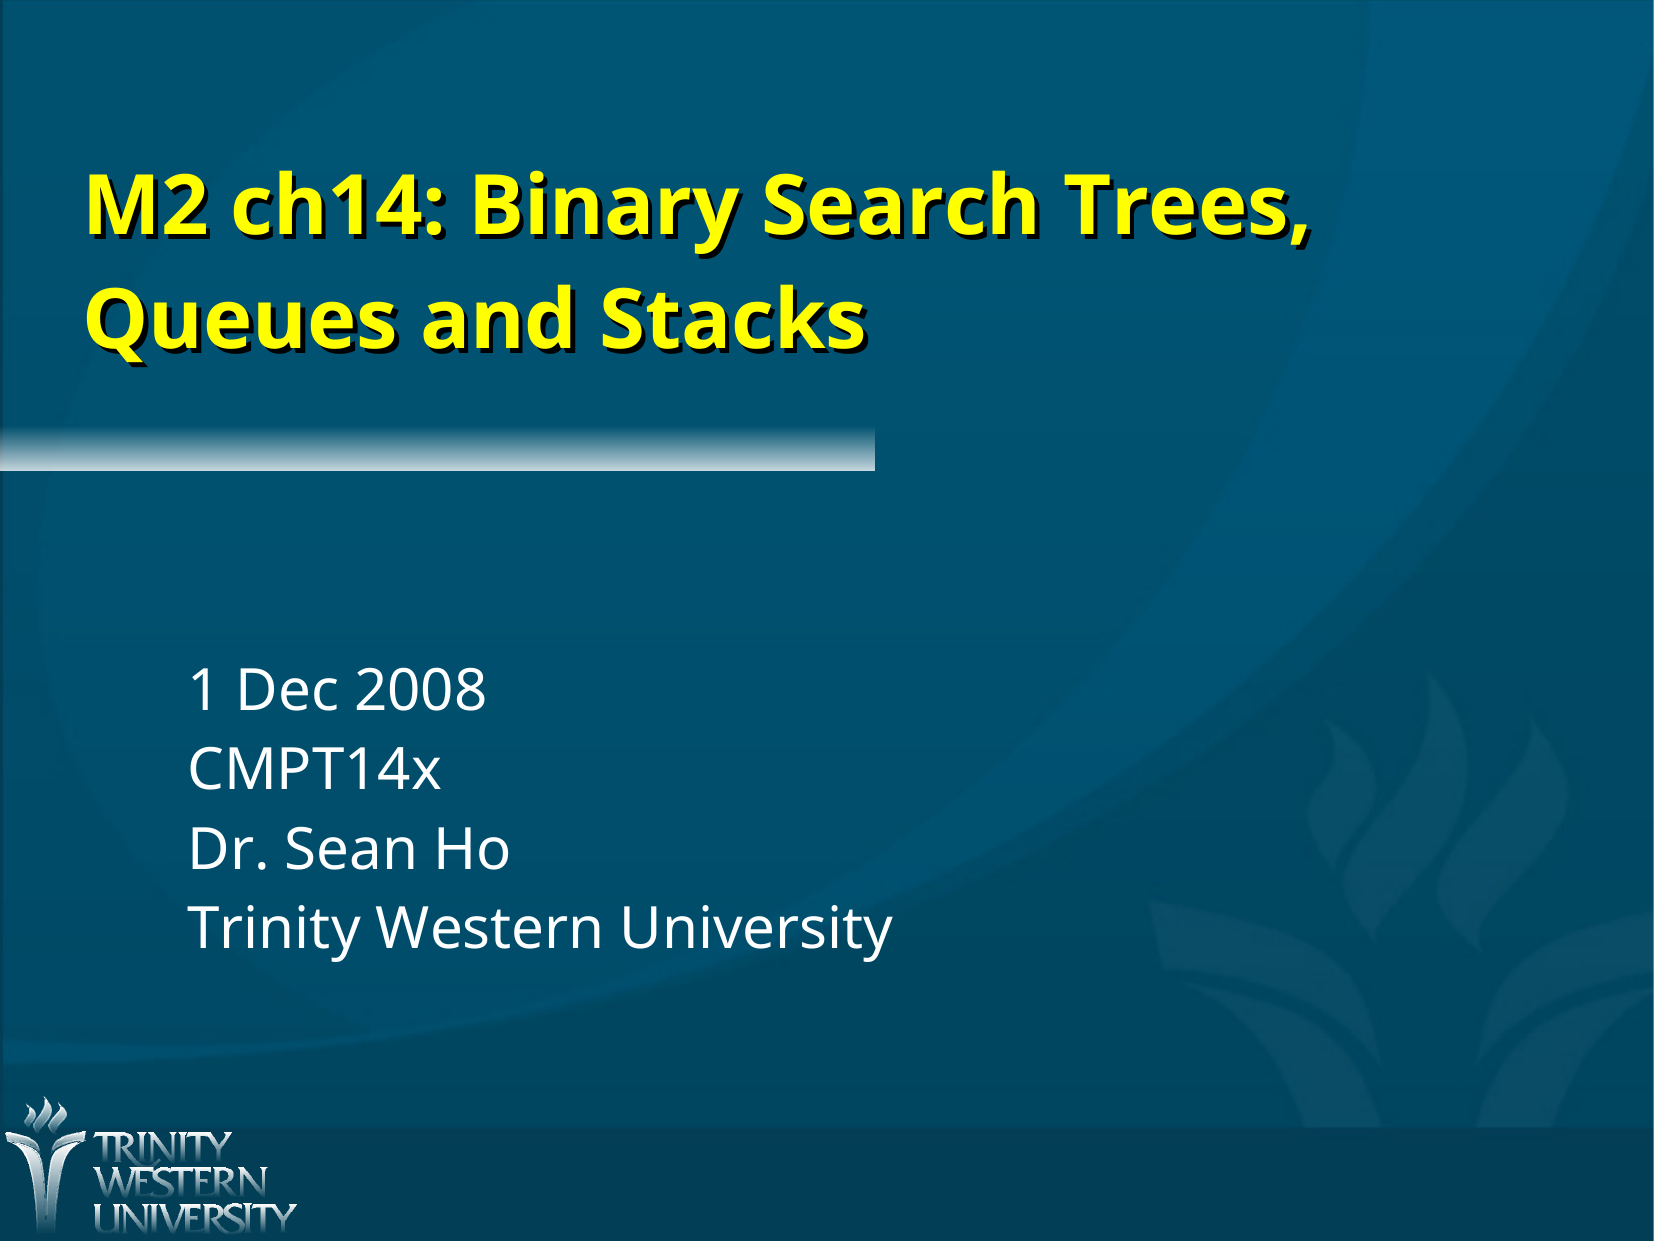

# M2 ch14: Binary Search Trees, Queues and Stacks
1 Dec 2008
CMPT14x
Dr. Sean Ho
Trinity Western University